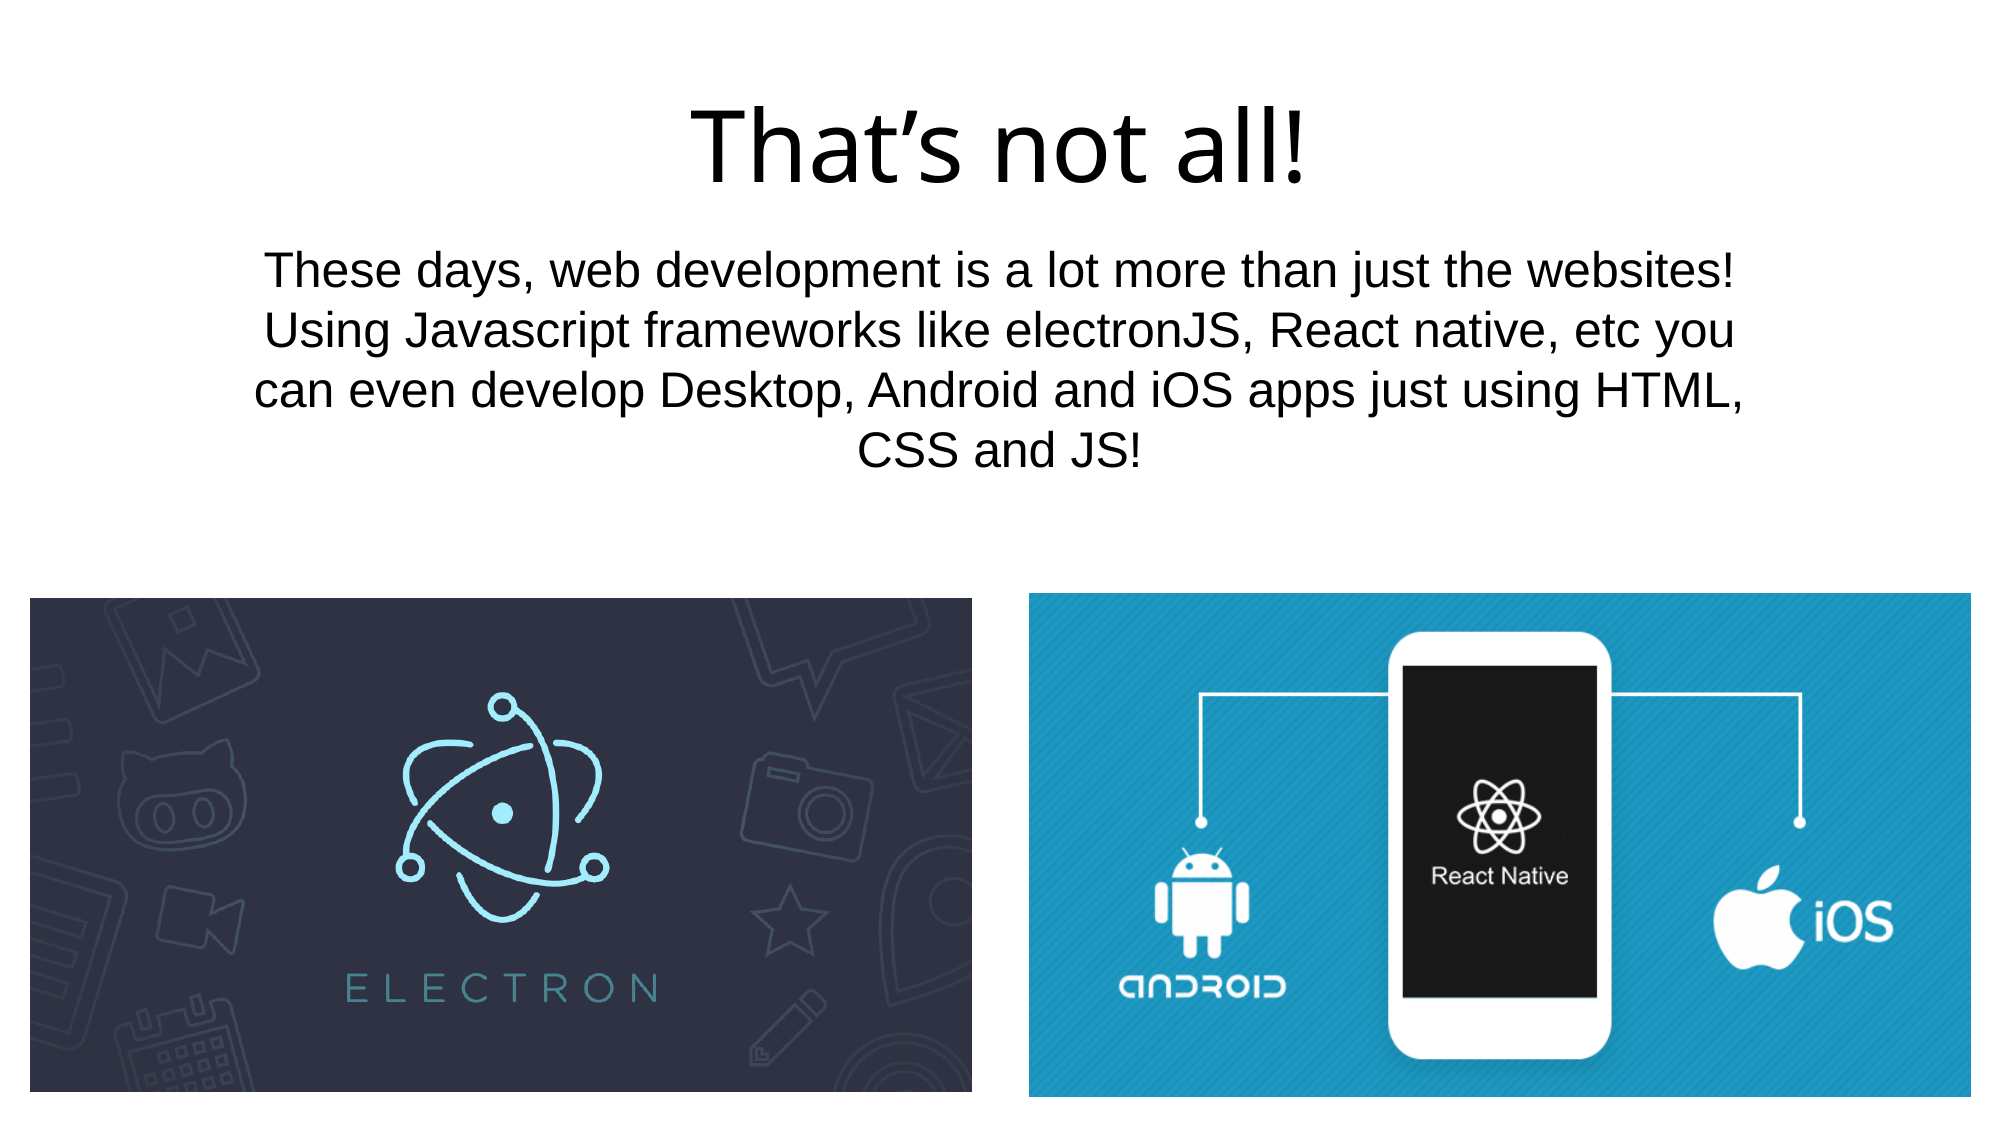

That’s not all!
These days, web development is a lot more than just the websites! Using Javascript frameworks like electronJS, React native, etc you can even develop Desktop, Android and iOS apps just using HTML, CSS and JS!